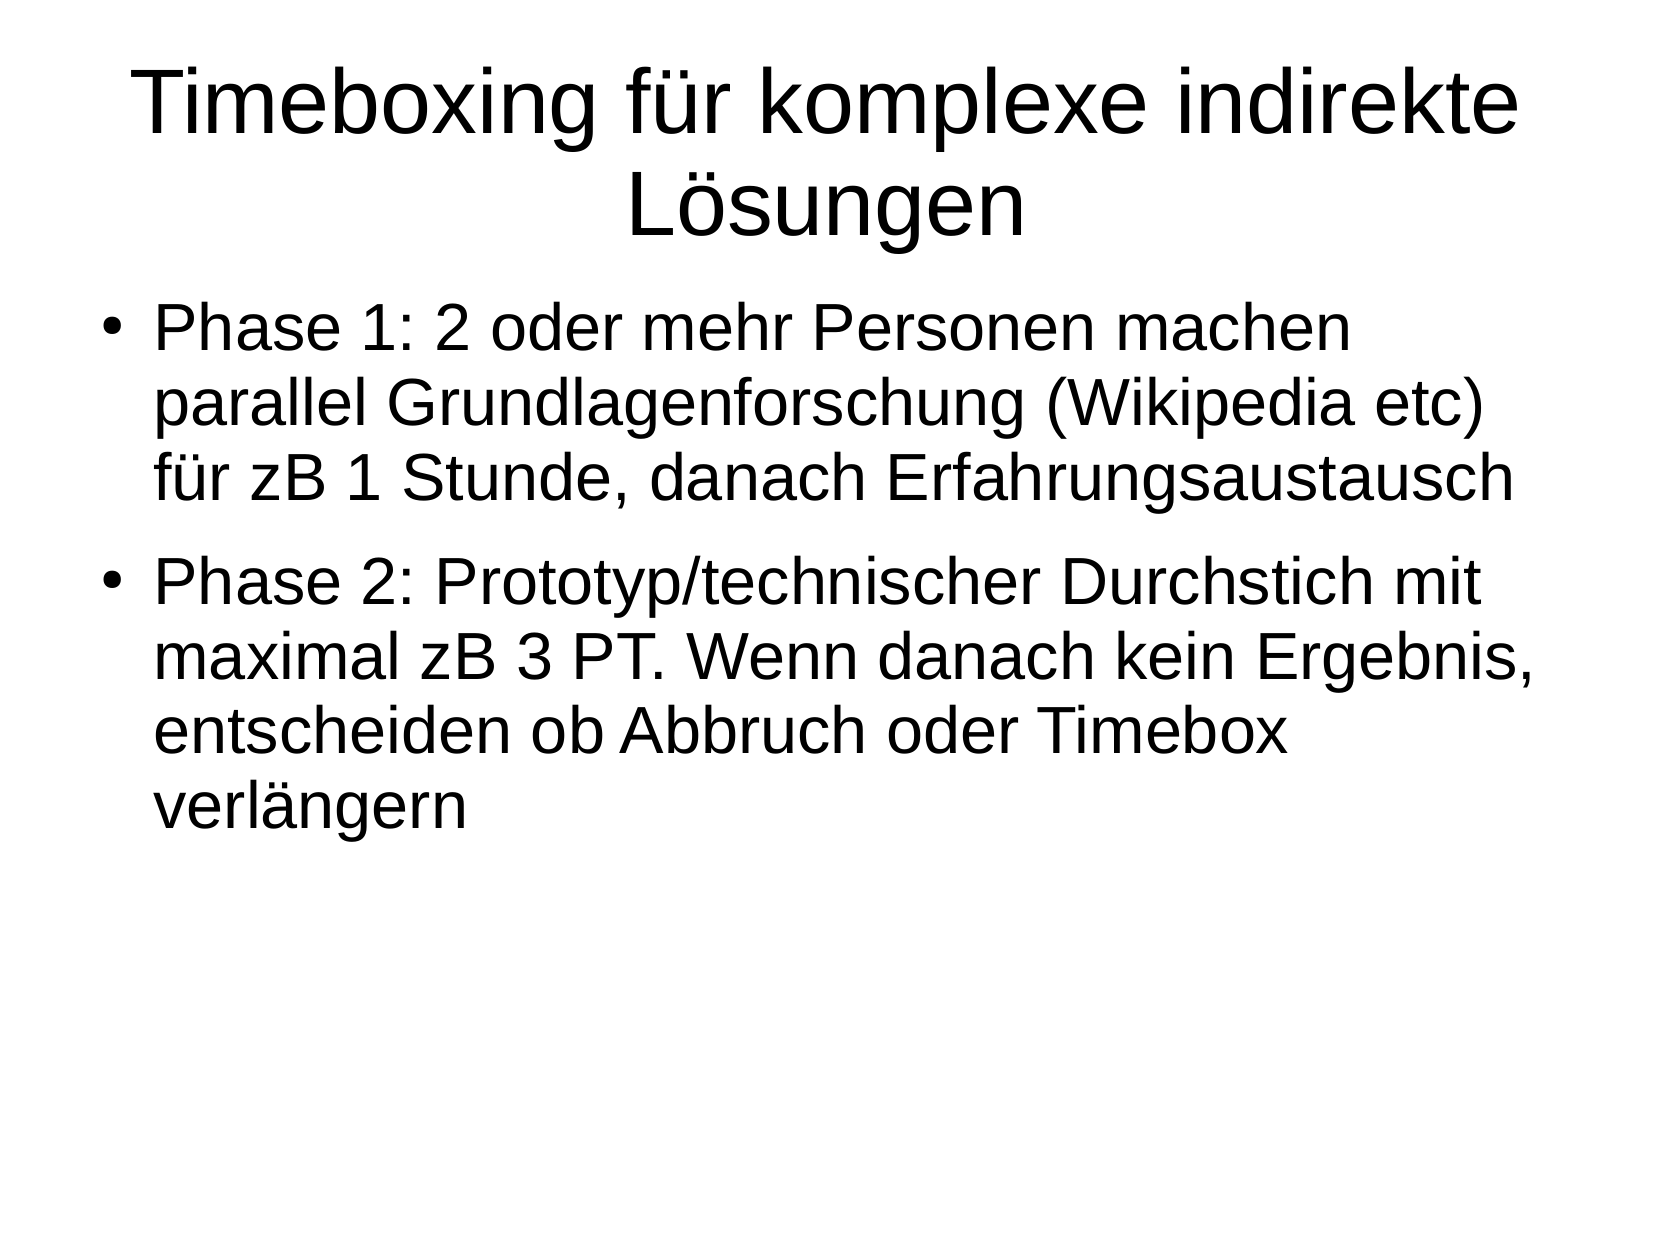

# Timeboxing für komplexe indirekte Lösungen
Phase 1: 2 oder mehr Personen machen parallel Grundlagenforschung (Wikipedia etc) für zB 1 Stunde, danach Erfahrungsaustausch
Phase 2: Prototyp/technischer Durchstich mit maximal zB 3 PT. Wenn danach kein Ergebnis, entscheiden ob Abbruch oder Timebox verlängern